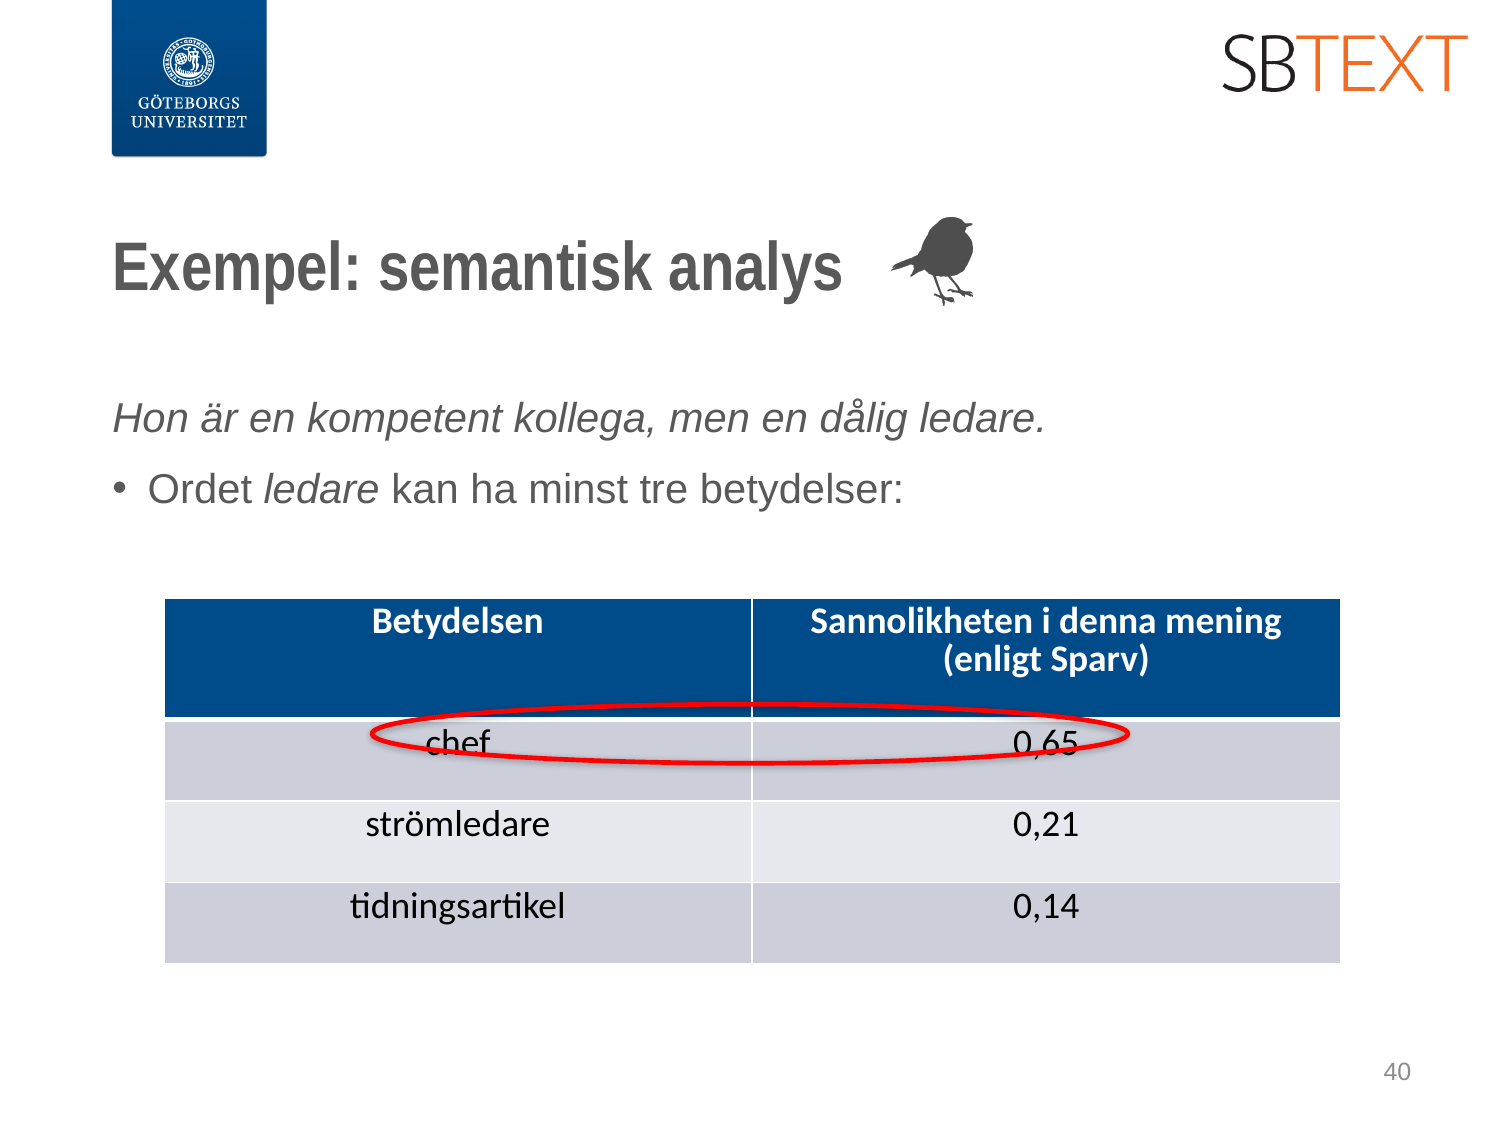

# Exempel: semantisk analys
Hon är en kompetent kollega, men en dålig ledare.
Ordet ledare kan ha minst tre betydelser:
| Betydelsen | Sannolikheten i denna mening (enligt Sparv) |
| --- | --- |
| chef | 0,65 |
| strömledare | 0,21 |
| tidningsartikel | 0,14 |